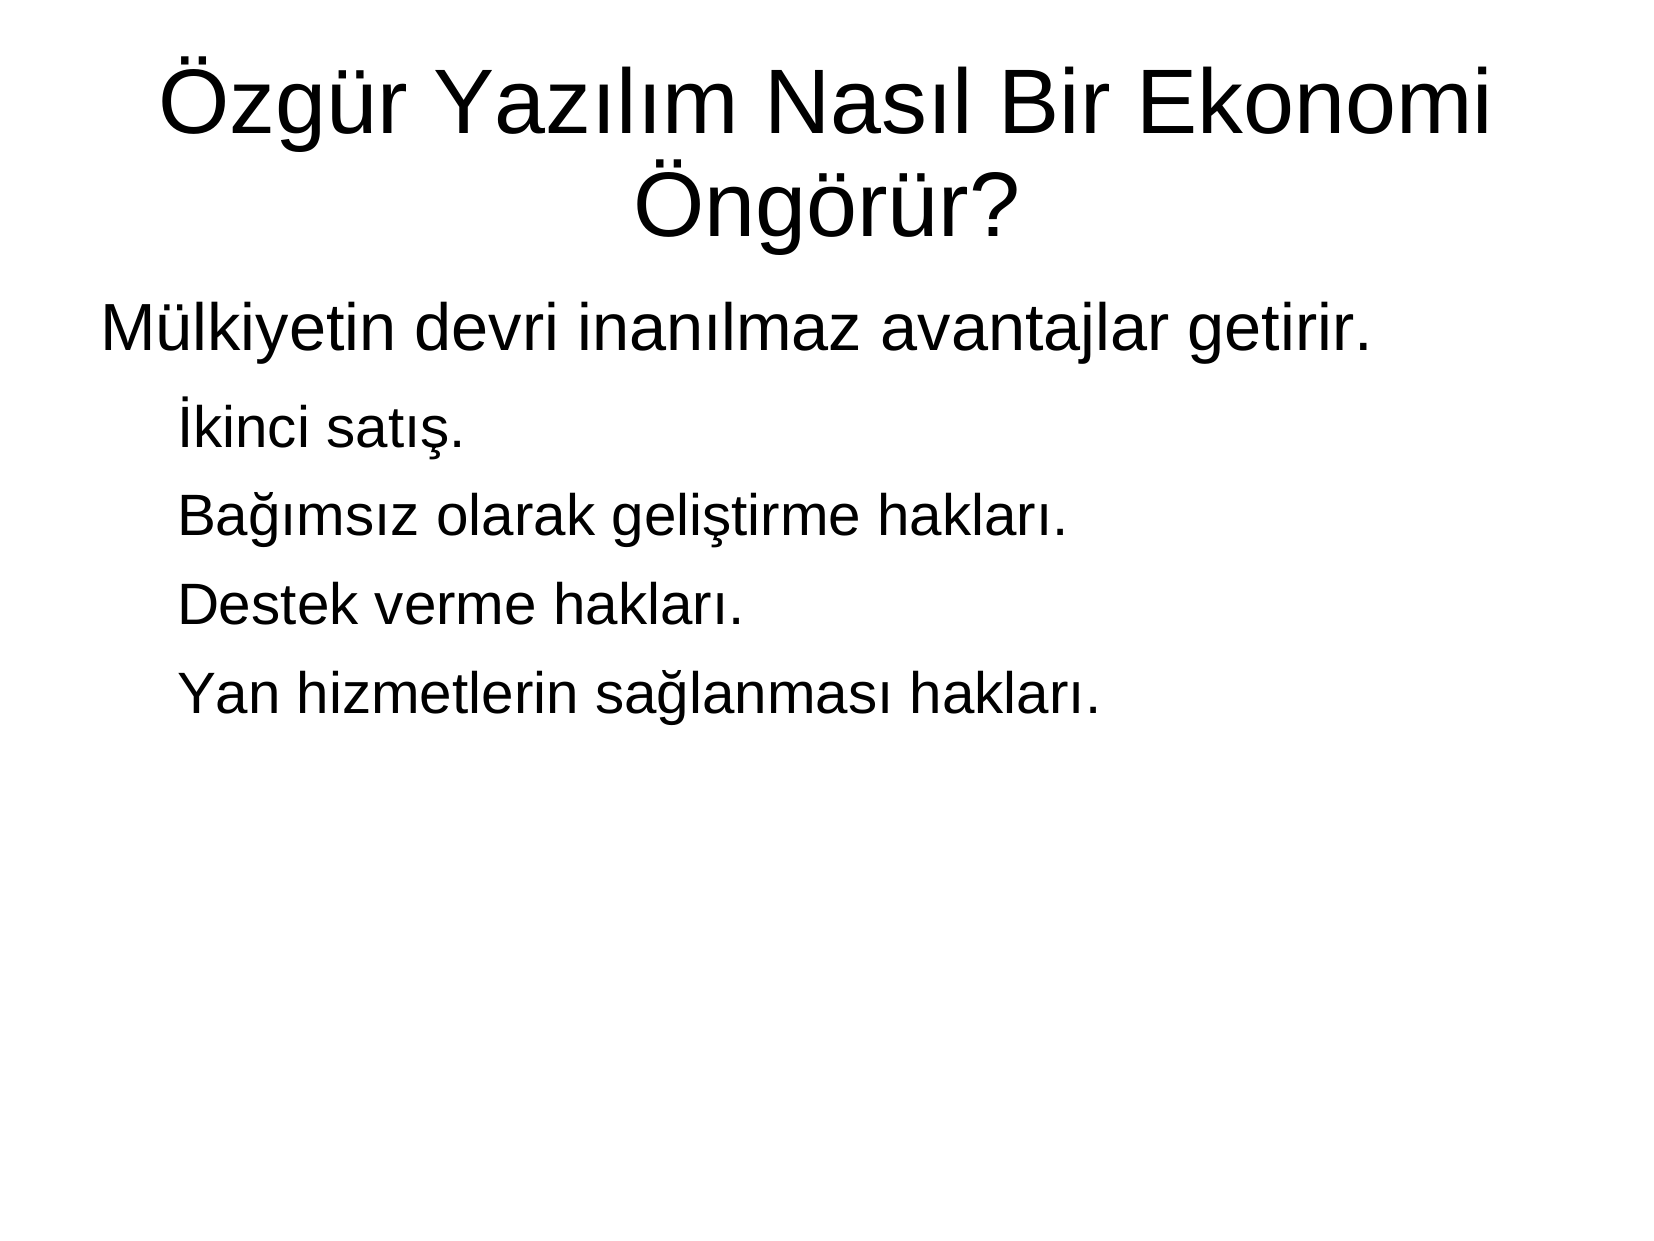

# Özgür Yazılım Nasıl Bir Ekonomi Öngörür?
Mülkiyetin devri inanılmaz avantajlar getirir.
İkinci satış.
Bağımsız olarak geliştirme hakları.
Destek verme hakları.
Yan hizmetlerin sağlanması hakları.